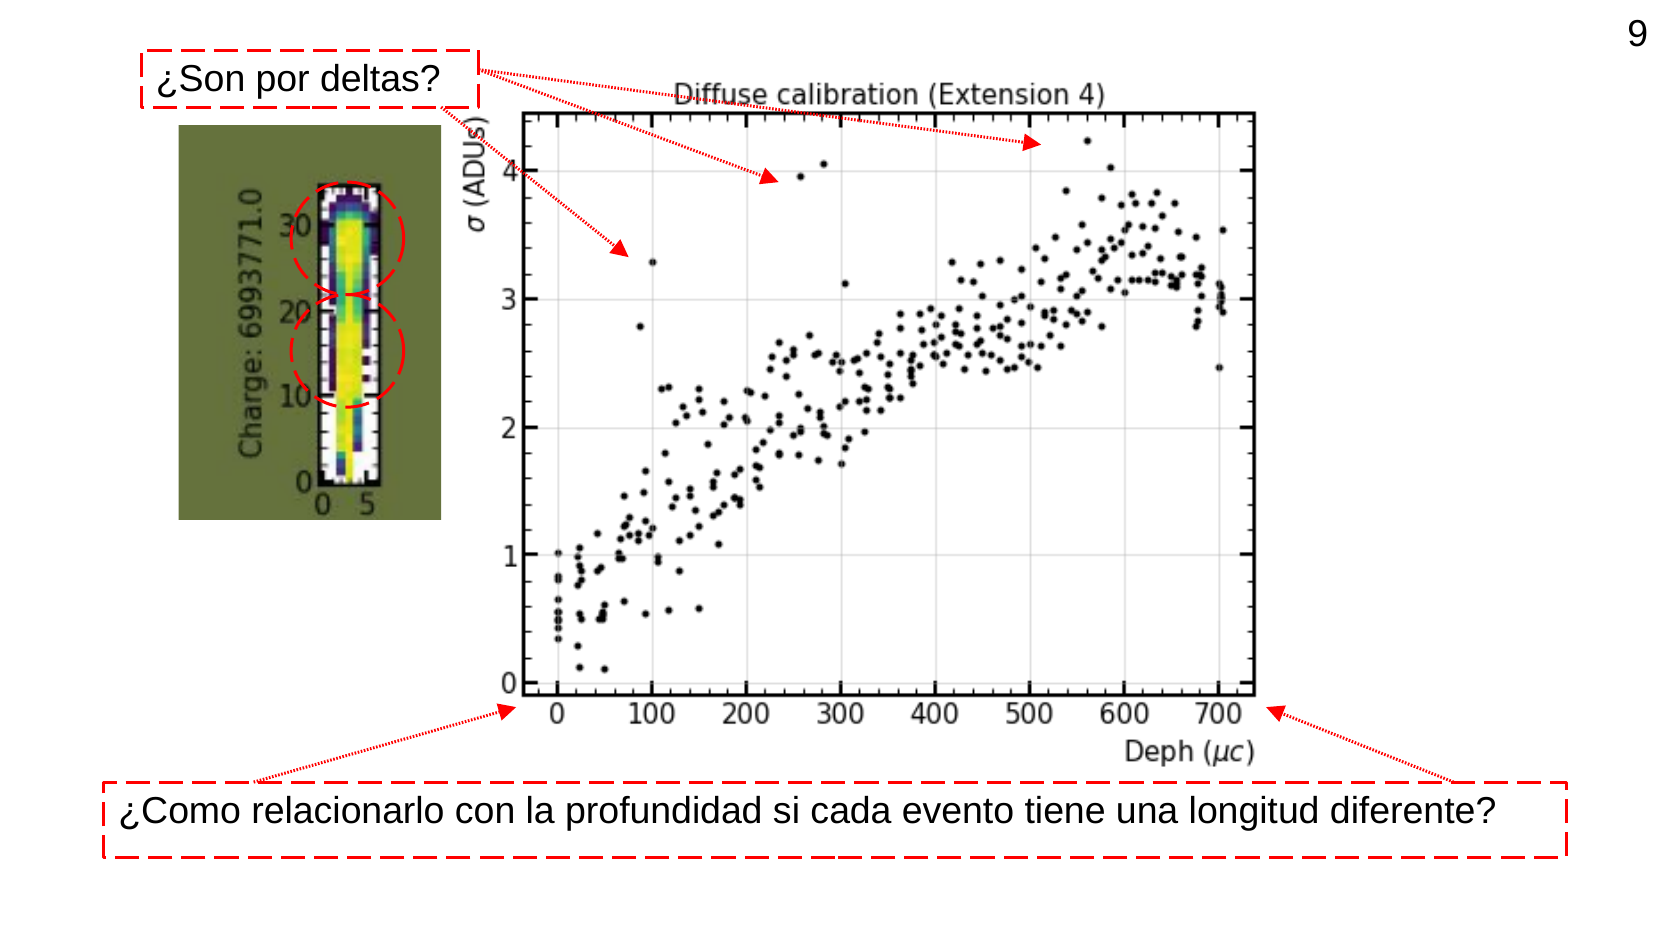

¿Son por deltas?
¿Como relacionarlo con la profundidad si cada evento tiene una longitud diferente?